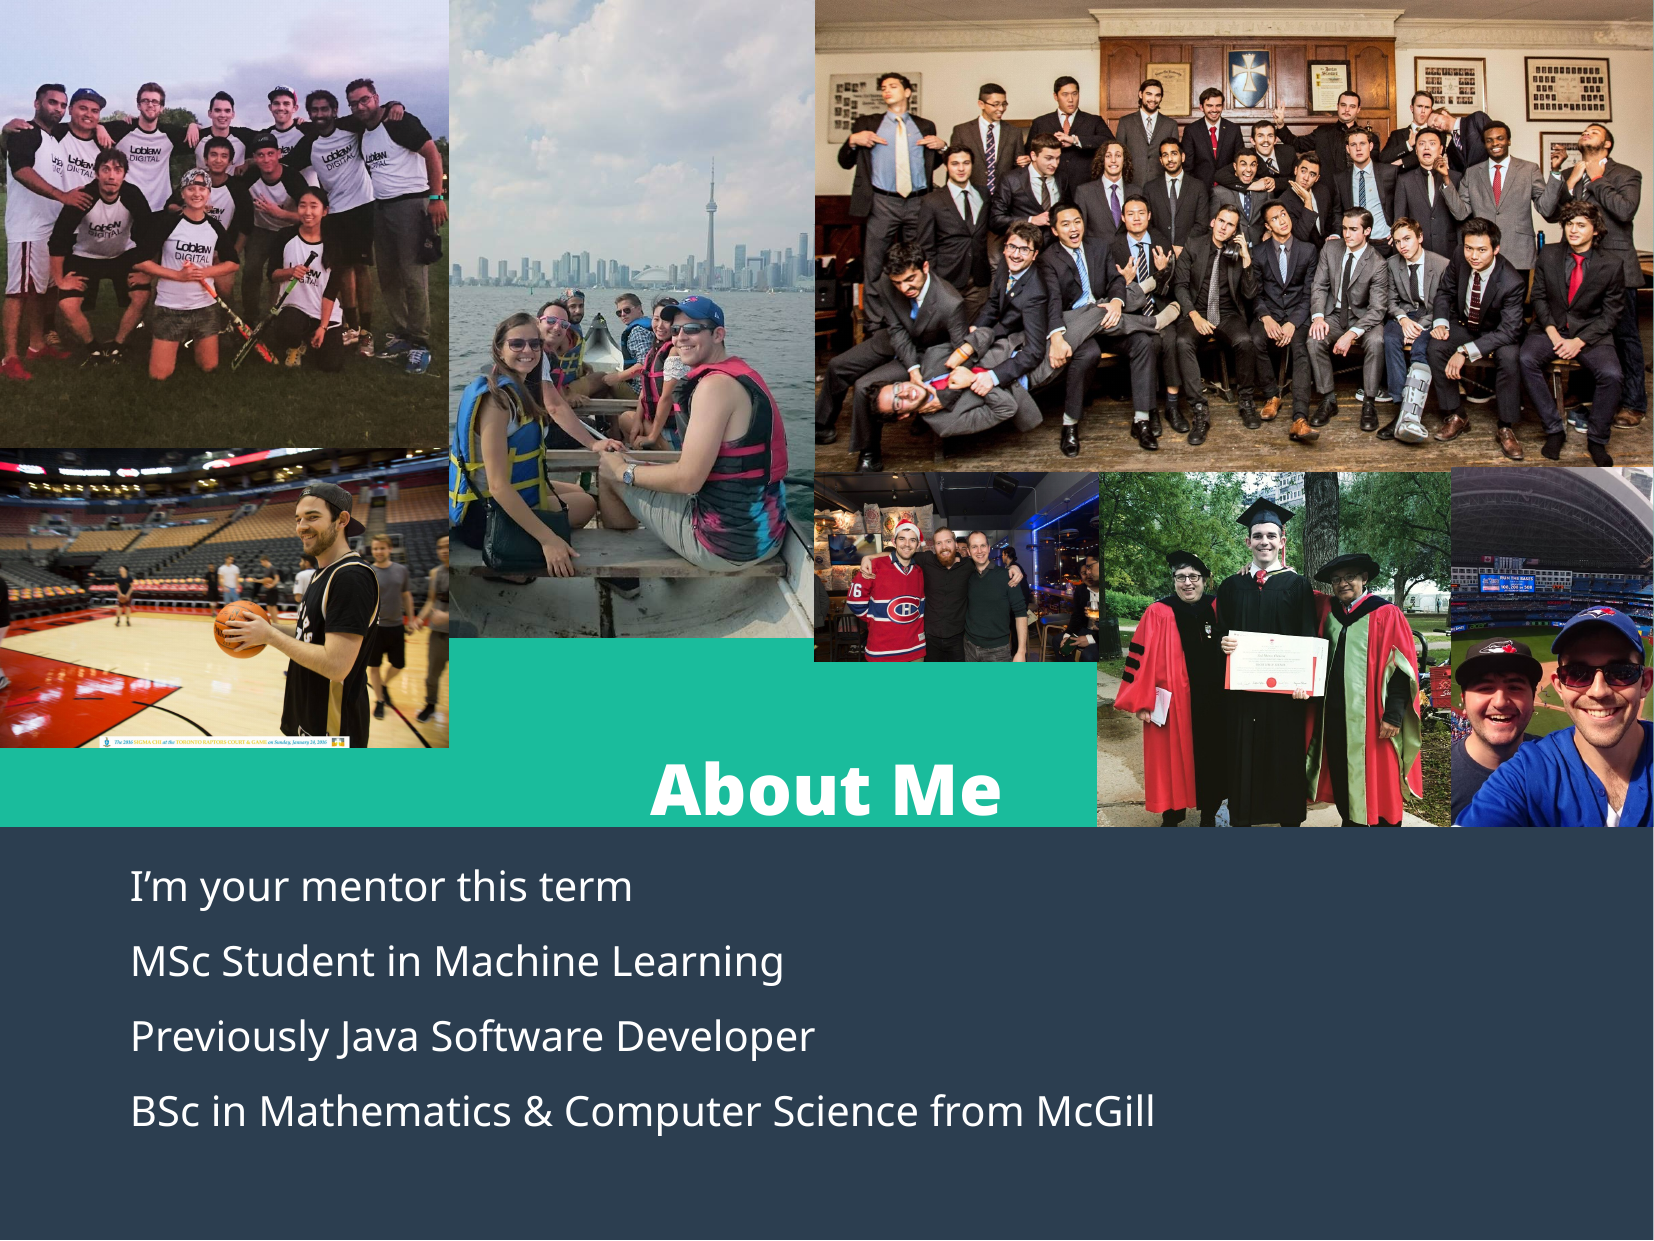

# About Me
I’m your mentor this term
MSc Student in Machine Learning
Previously Java Software Developer
BSc in Mathematics & Computer Science from McGill